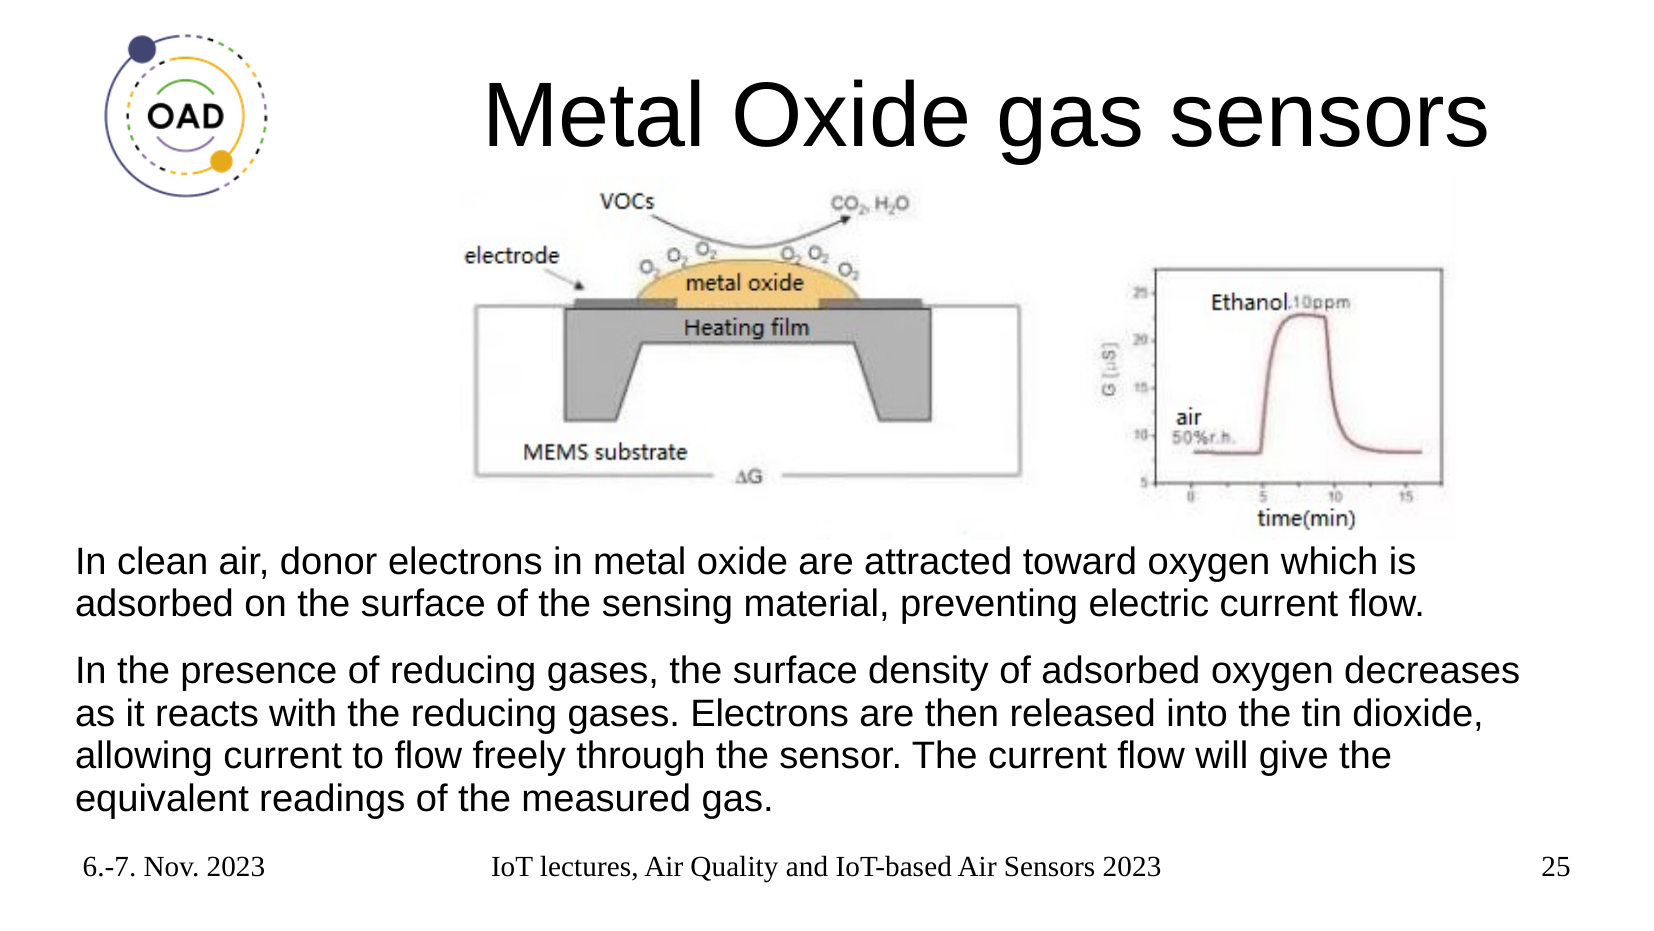

# Metal Oxide gas sensors
In clean air, donor electrons in metal oxide are attracted toward oxygen which is adsorbed on the surface of the sensing material, preventing electric current flow.
In the presence of reducing gases, the surface density of adsorbed oxygen decreases as it reacts with the reducing gases. Electrons are then released into the tin dioxide, allowing current to flow freely through the sensor. The current flow will give the equivalent readings of the measured gas.
6.-7. Nov. 2023
IoT lectures, Air Quality and IoT-based Air Sensors 2023
25